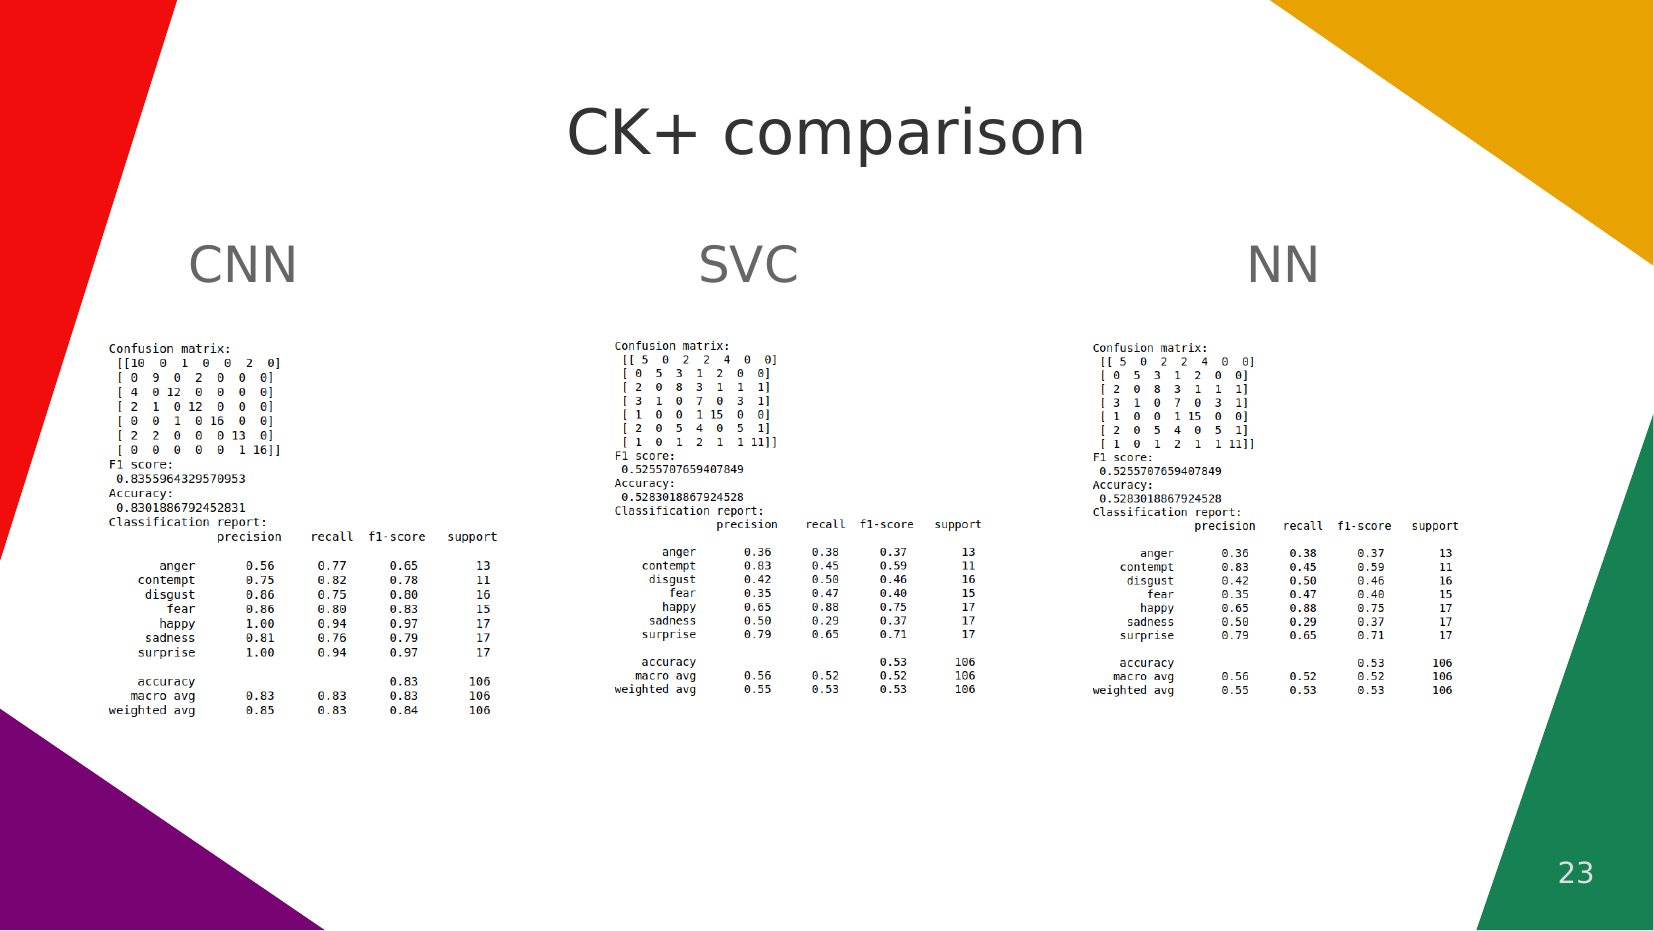

# CK+ comparison
CNN SVC NN
23